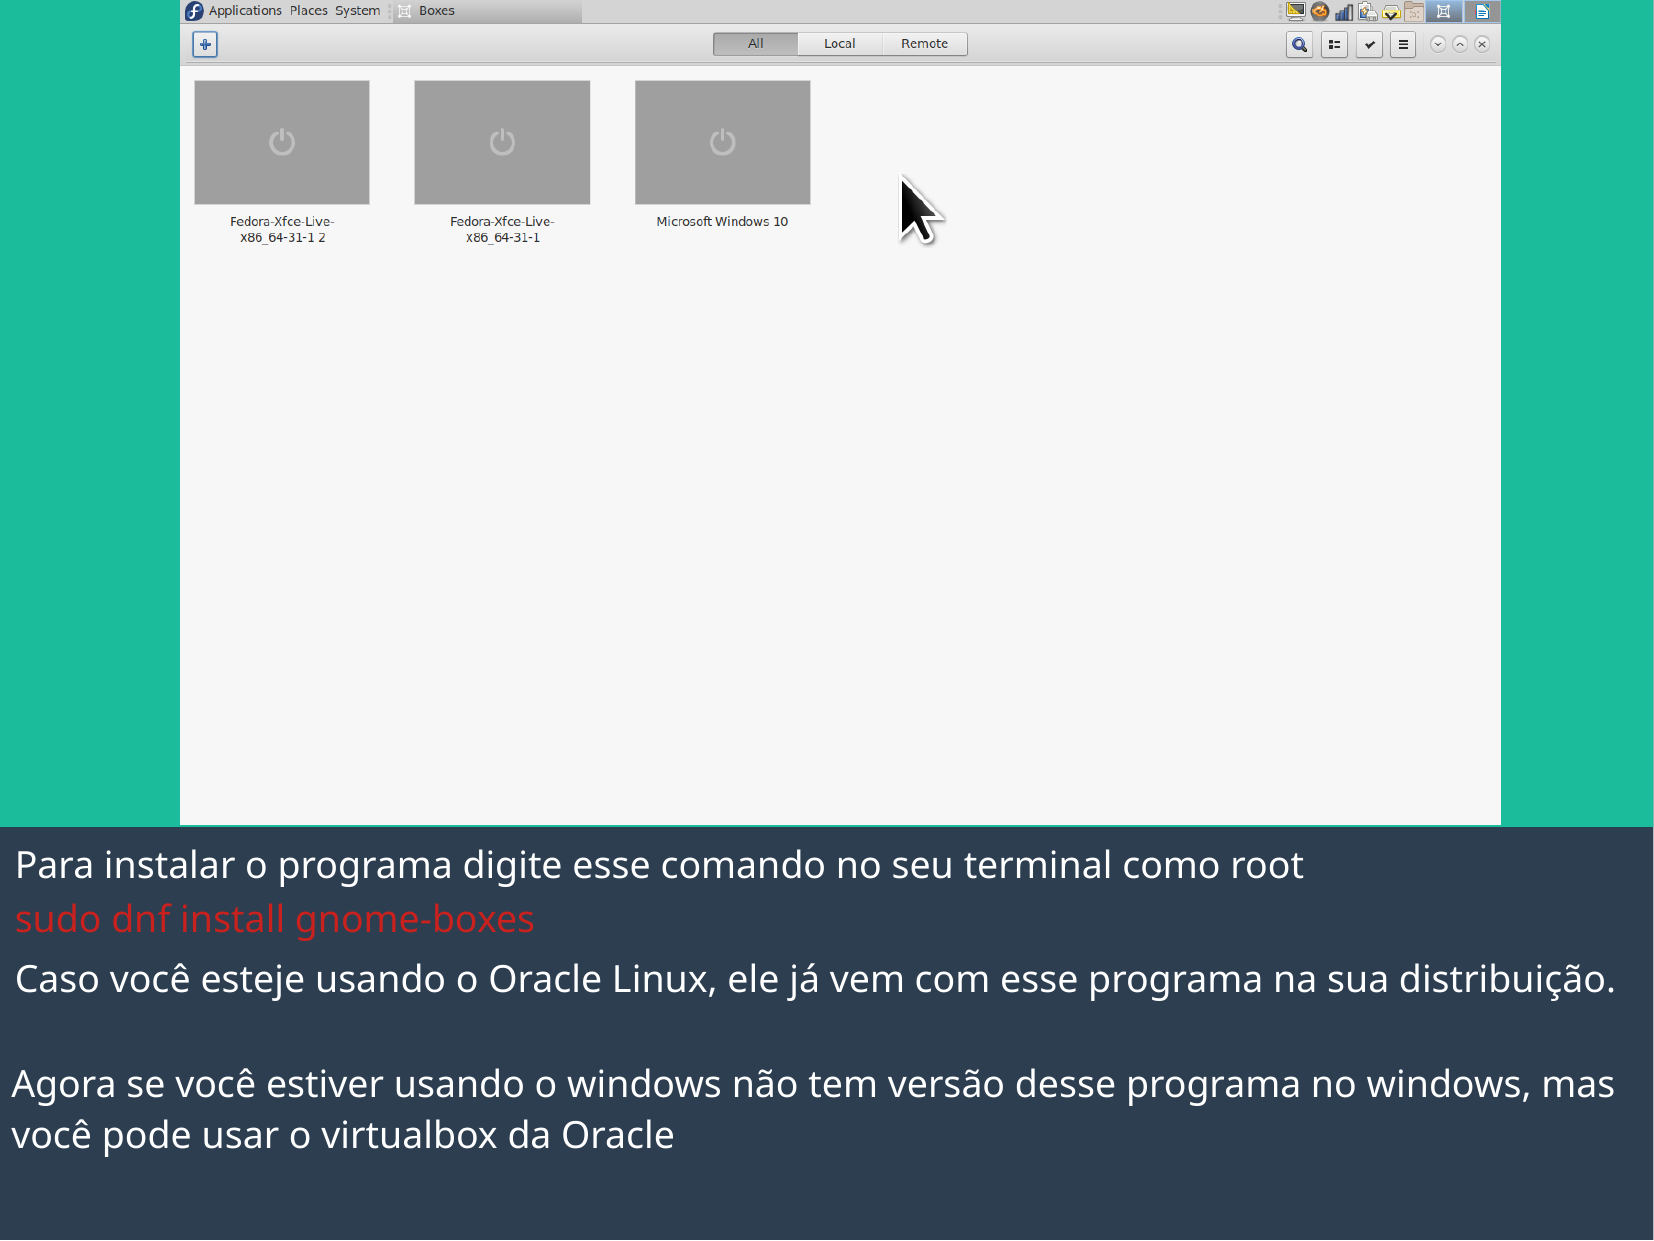

Para instalar o programa digite esse comando no seu terminal como root
sudo dnf install gnome-boxes
Caso você esteje usando o Oracle Linux, ele já vem com esse programa na sua distribuição.
Agora se você estiver usando o windows não tem versão desse programa no windows, mas você pode usar o virtualbox da Oracle